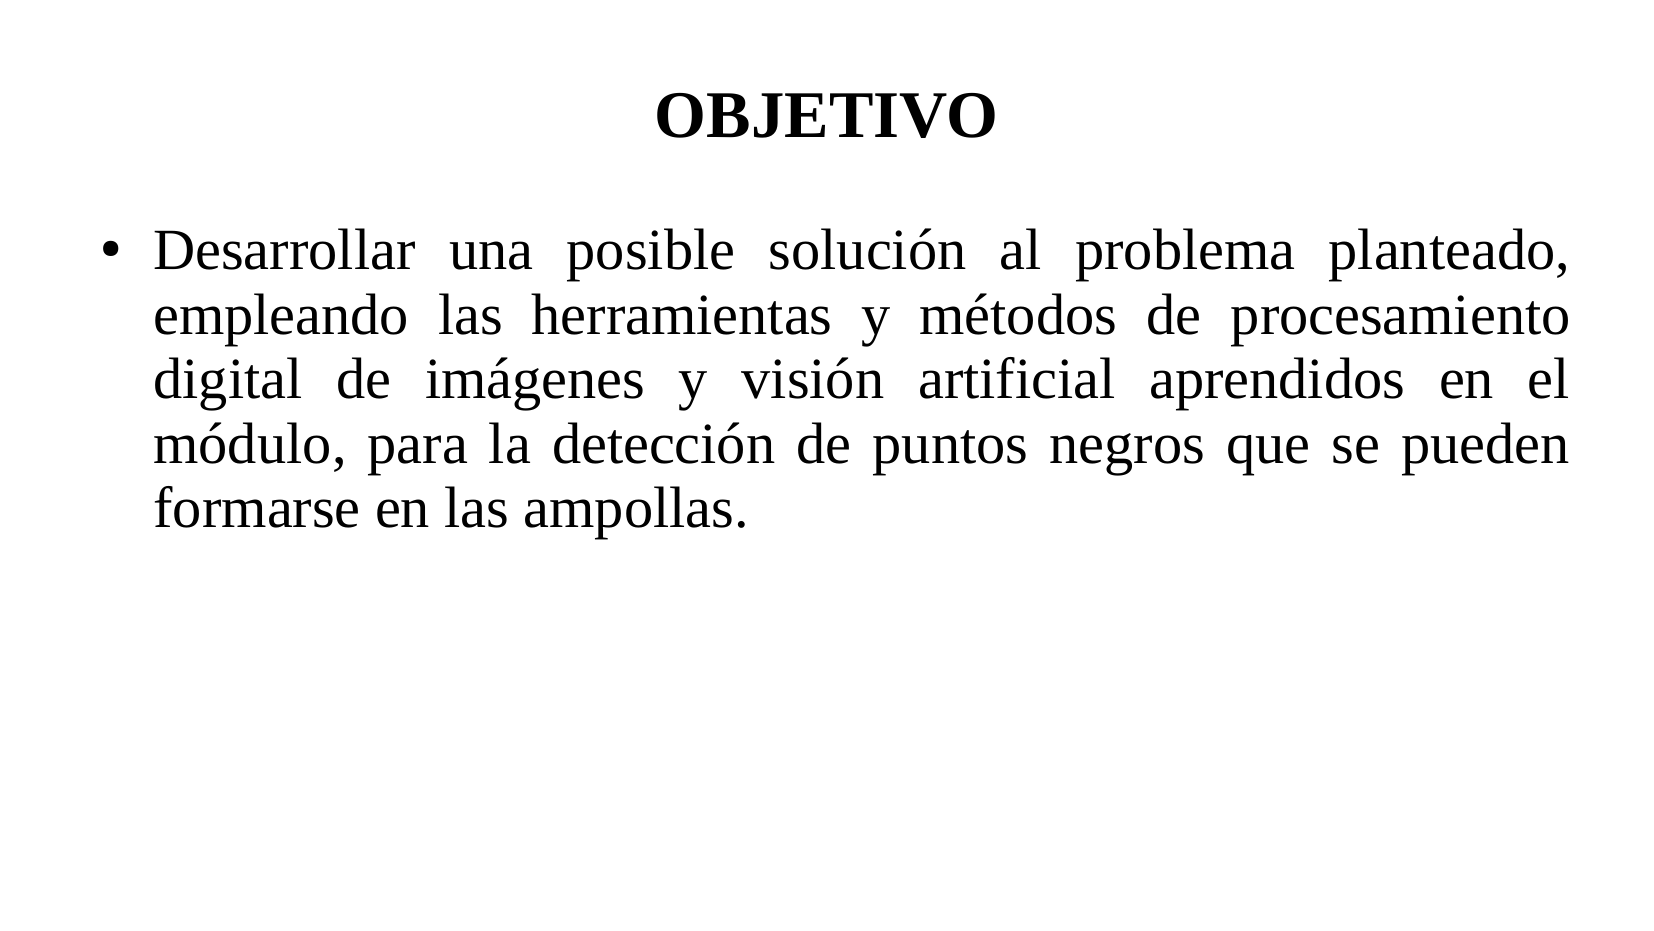

# OBJETIVO
Desarrollar una posible solución al problema planteado, empleando las herramientas y métodos de procesamiento digital de imágenes y visión artificial aprendidos en el módulo, para la detección de puntos negros que se pueden formarse en las ampollas.